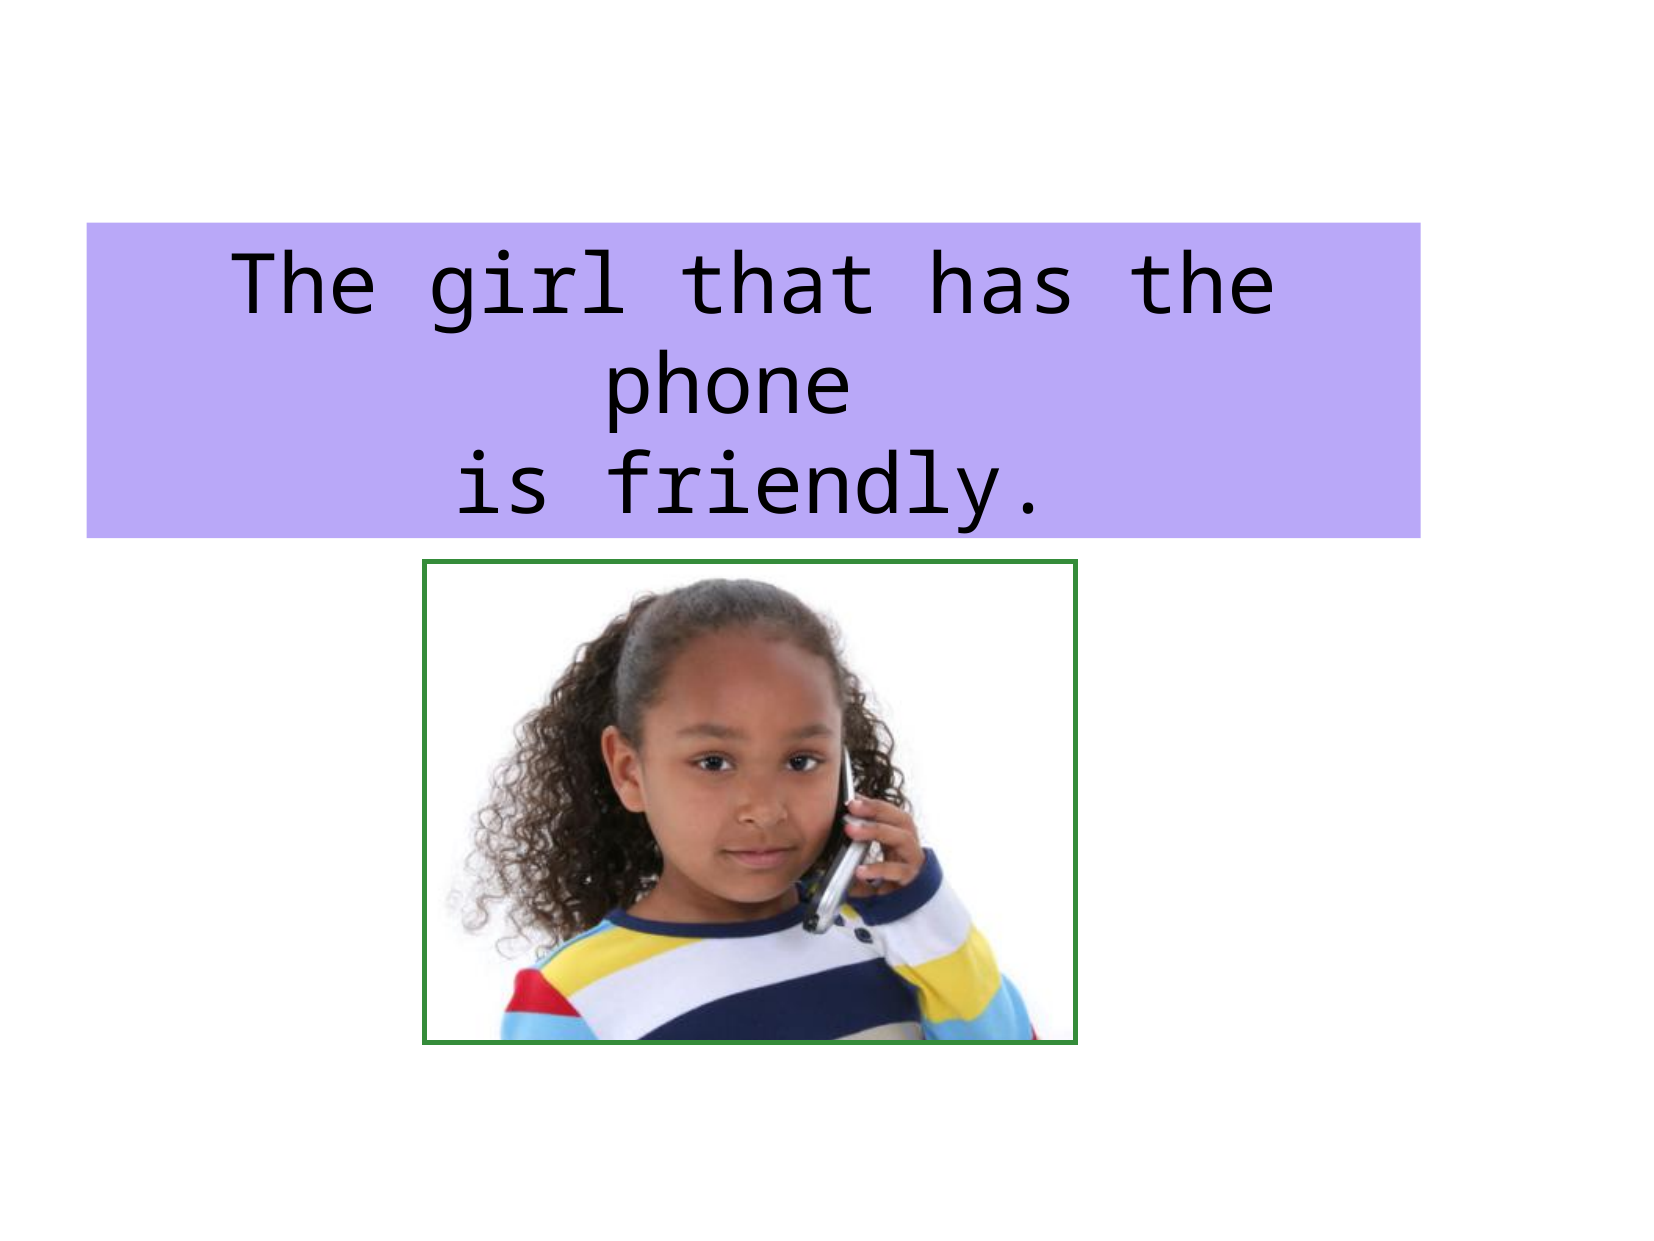

12-3 USING WHO, WHO(M), AND THAT IN ADJECTIVE
 CLAUSES
The girl that has the phone
is friendly.